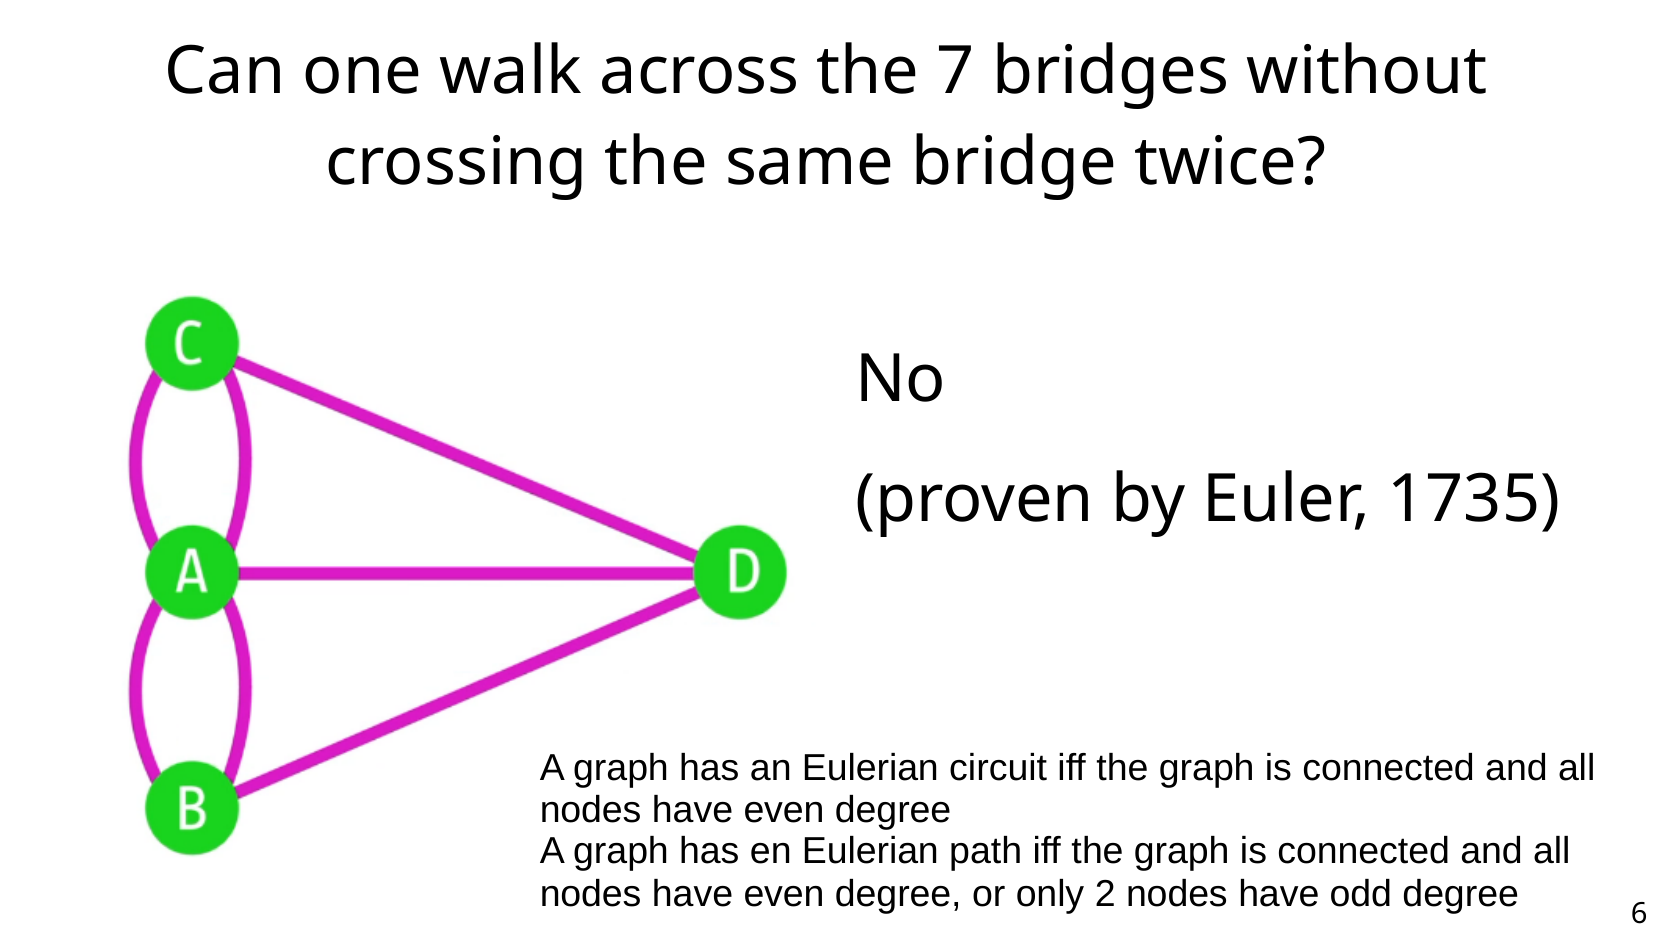

# Can one walk across the 7 bridges without crossing the same bridge twice?
No
(proven by Euler, 1735)
A graph has an Eulerian circuit iff the graph is connected and all nodes have even degree
A graph has en Eulerian path iff the graph is connected and all nodes have even degree, or only 2 nodes have odd degree
6